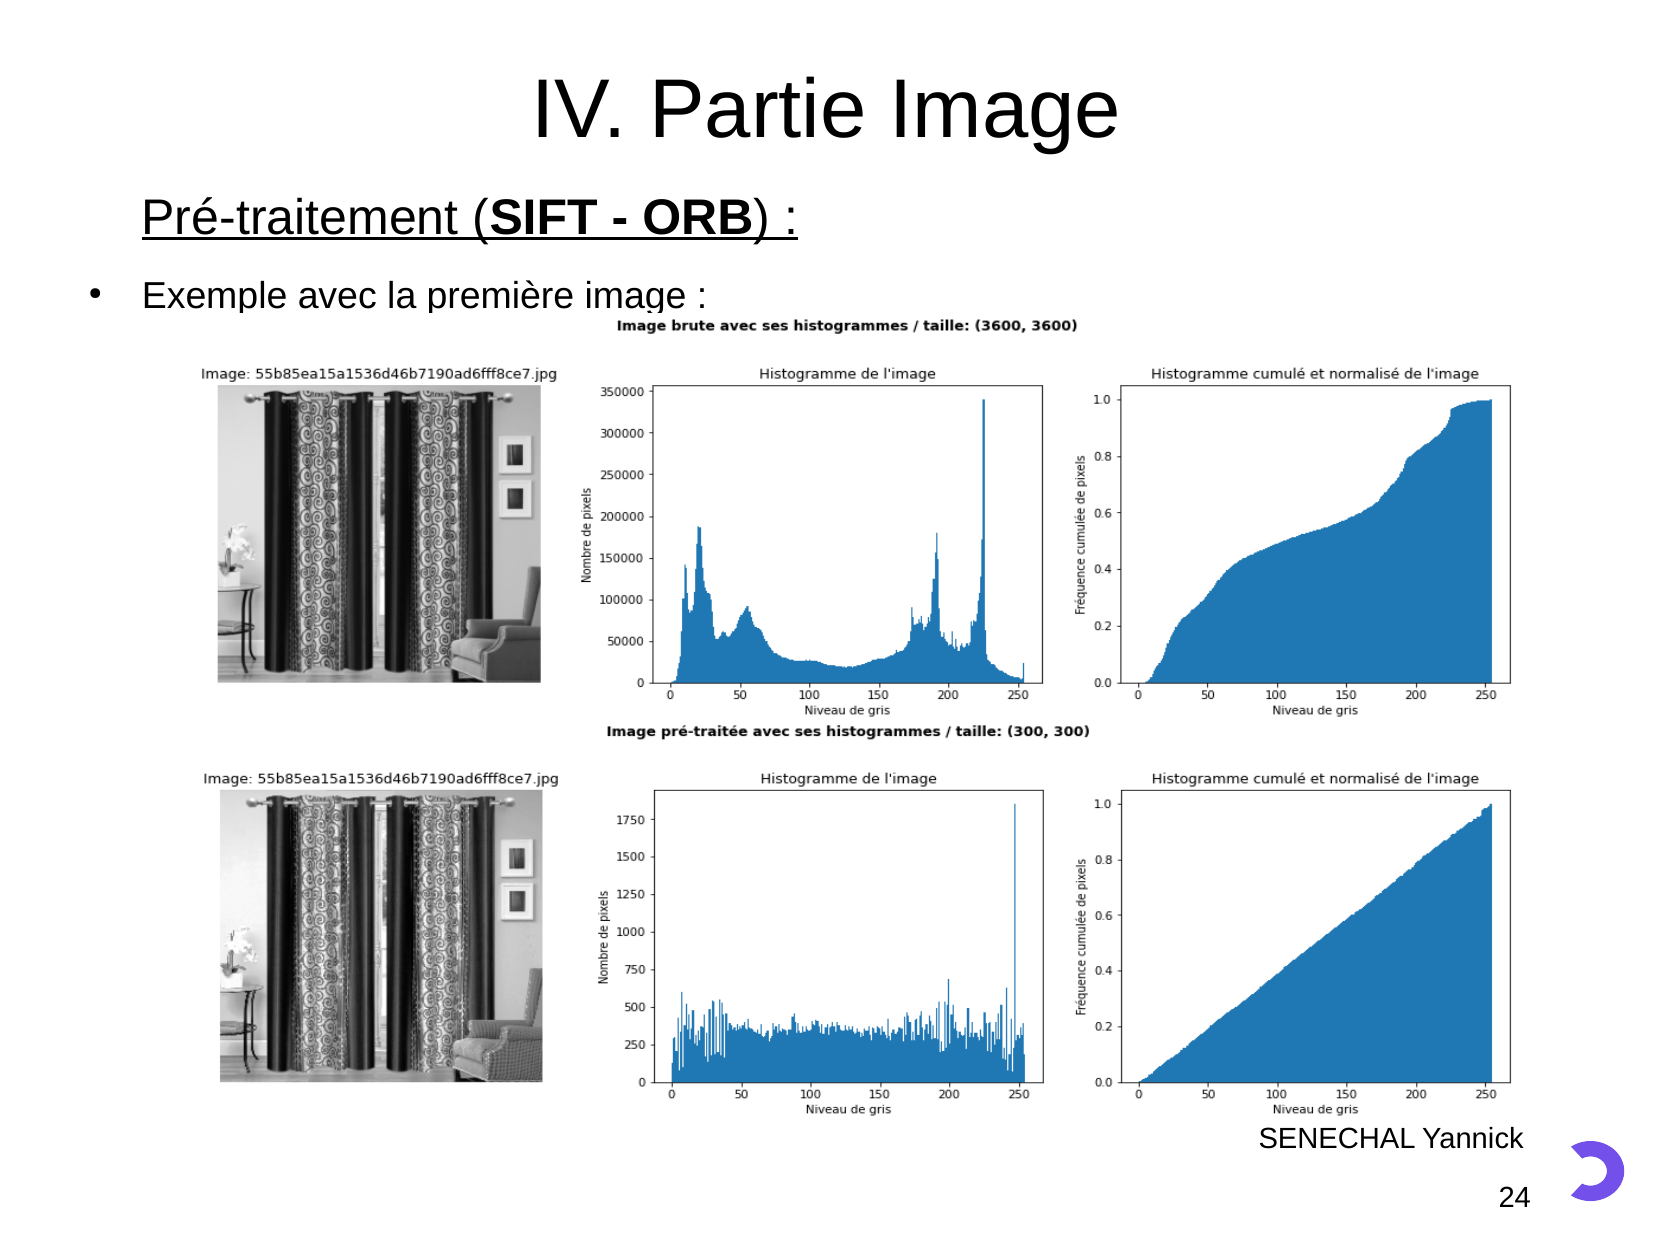

# IV. Partie Image
Pré-traitement (SIFT - ORB) :
Exemple avec la première image :
SENECHAL Yannick
24